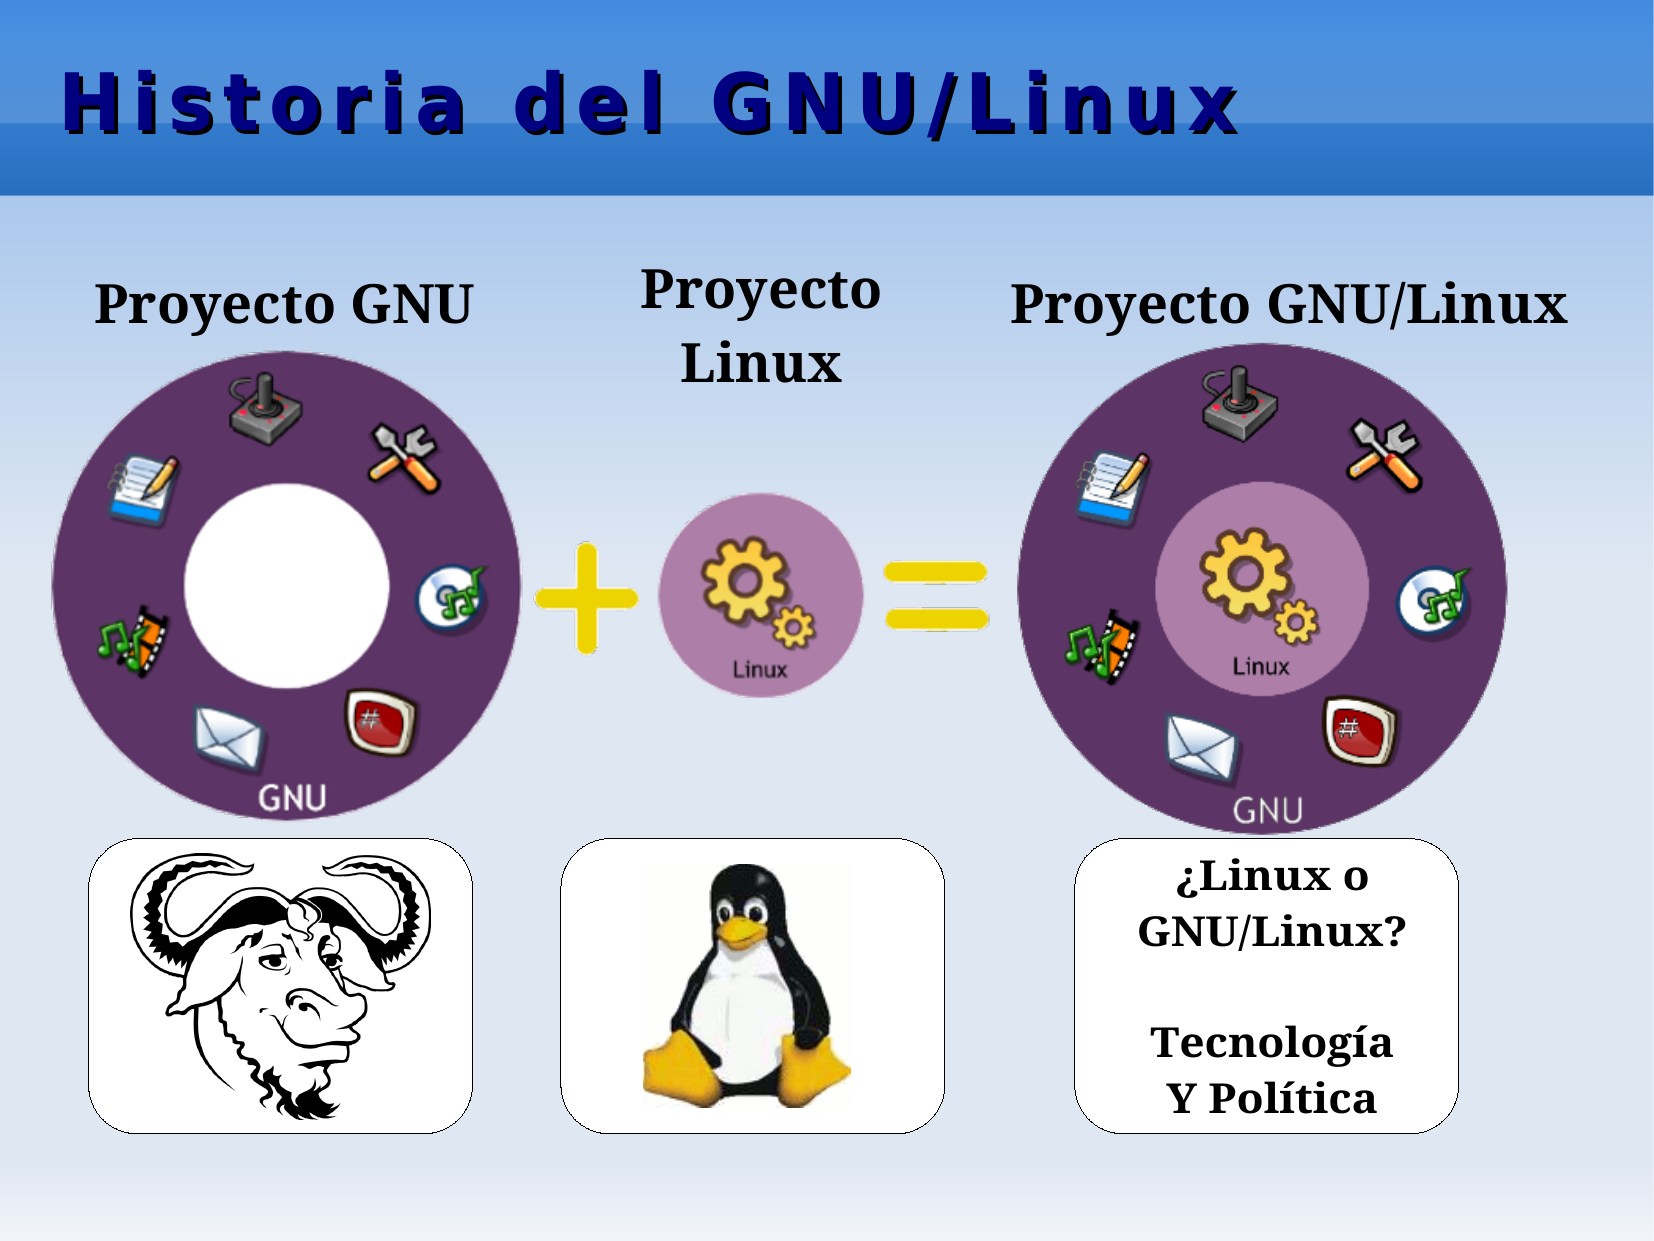

# Historia del GNU/Linux
Proyecto
Linux
Proyecto GNU
Proyecto GNU/Linux
¿Linux o
GNU/Linux?
Tecnología
Y Política